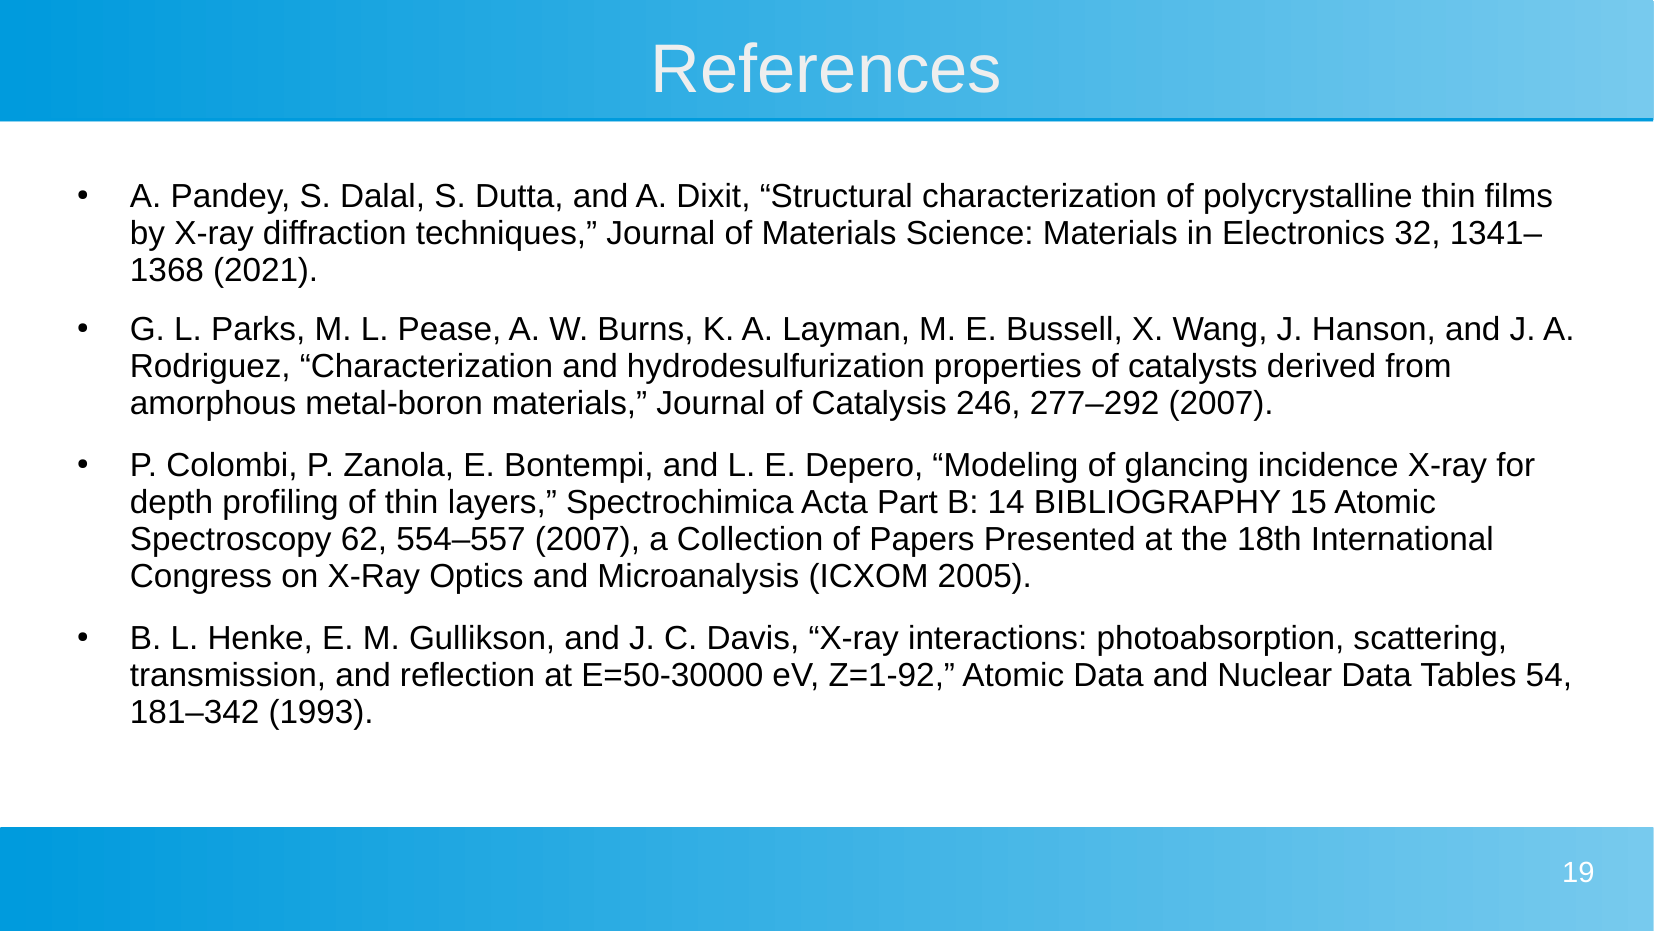

# References
A. Pandey, S. Dalal, S. Dutta, and A. Dixit, “Structural characterization of polycrystalline thin films by X-ray diffraction techniques,” Journal of Materials Science: Materials in Electronics 32, 1341–1368 (2021).
G. L. Parks, M. L. Pease, A. W. Burns, K. A. Layman, M. E. Bussell, X. Wang, J. Hanson, and J. A. Rodriguez, “Characterization and hydrodesulfurization properties of catalysts derived from amorphous metal-boron materials,” Journal of Catalysis 246, 277–292 (2007).
P. Colombi, P. Zanola, E. Bontempi, and L. E. Depero, “Modeling of glancing incidence X-ray for depth profiling of thin layers,” Spectrochimica Acta Part B: 14 BIBLIOGRAPHY 15 Atomic Spectroscopy 62, 554–557 (2007), a Collection of Papers Presented at the 18th International Congress on X-Ray Optics and Microanalysis (ICXOM 2005).
B. L. Henke, E. M. Gullikson, and J. C. Davis, “X-ray interactions: photoabsorption, scattering, transmission, and reflection at E=50-30000 eV, Z=1-92,” Atomic Data and Nuclear Data Tables 54, 181–342 (1993).
19